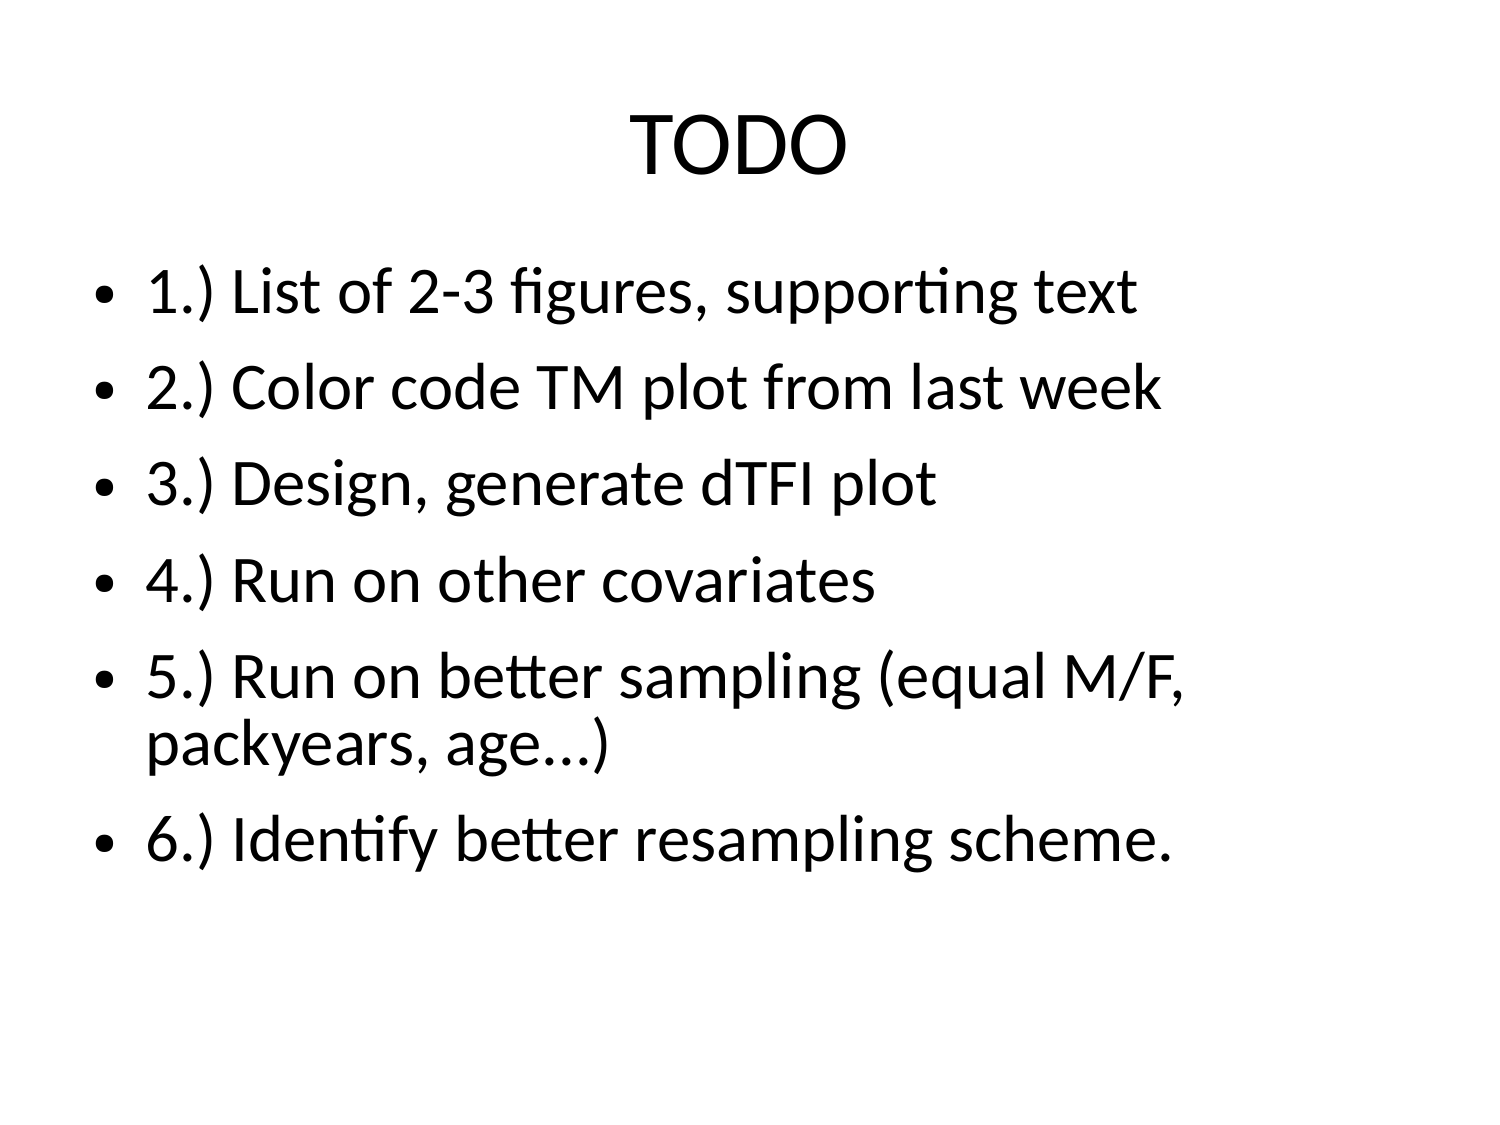

# TODO
1.) List of 2-3 figures, supporting text
2.) Color code TM plot from last week
3.) Design, generate dTFI plot
4.) Run on other covariates
5.) Run on better sampling (equal M/F, packyears, age...)
6.) Identify better resampling scheme.